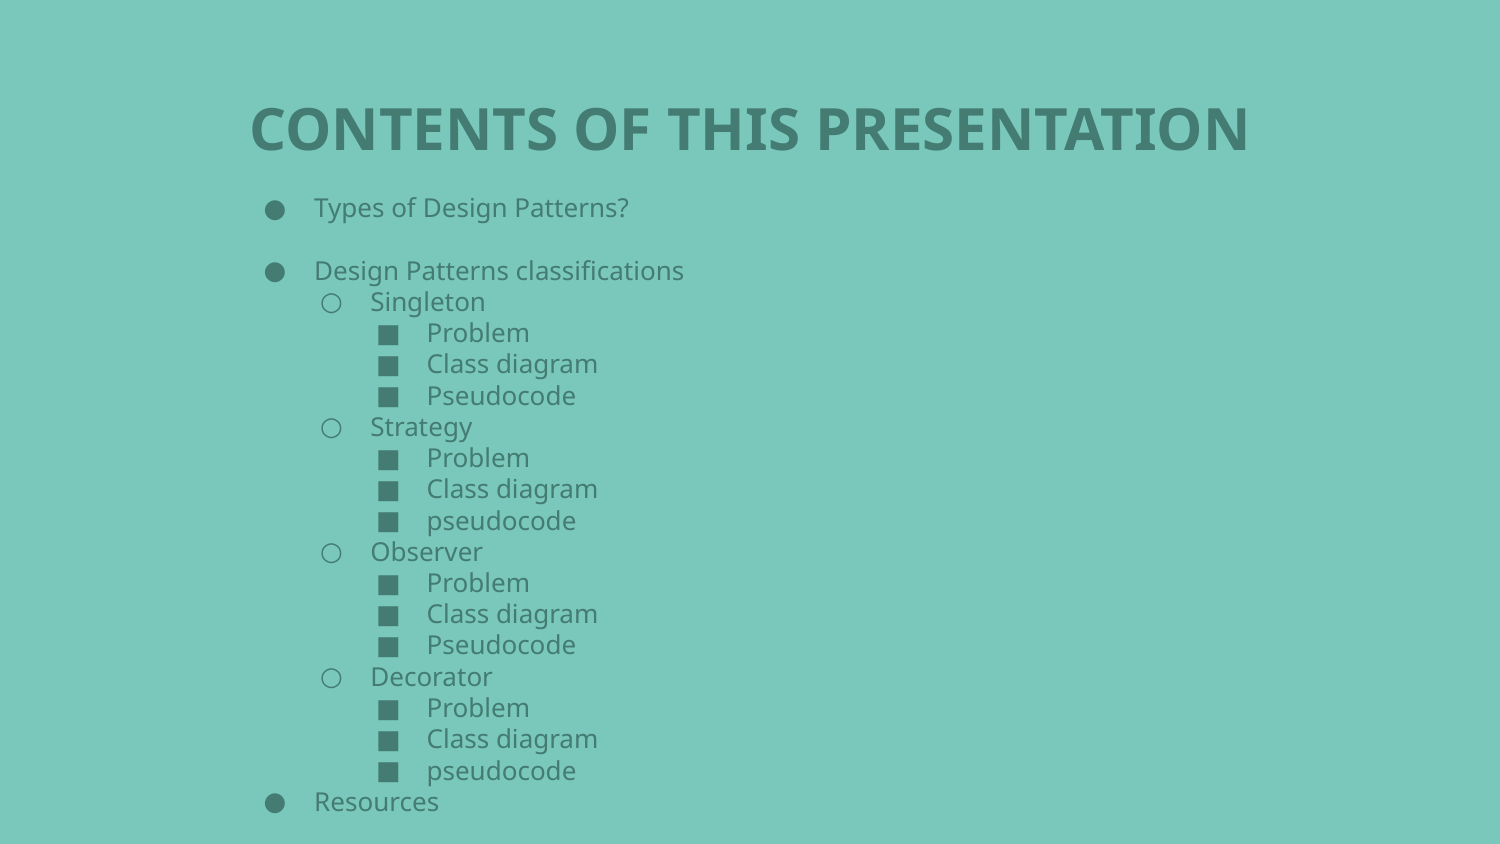

CONTENTS OF THIS PRESENTATION
# Types of Design Patterns?
Design Patterns classifications
Singleton
Problem
Class diagram
Pseudocode
Strategy
Problem
Class diagram
pseudocode
Observer
Problem
Class diagram
Pseudocode
Decorator
Problem
Class diagram
pseudocode
Resources